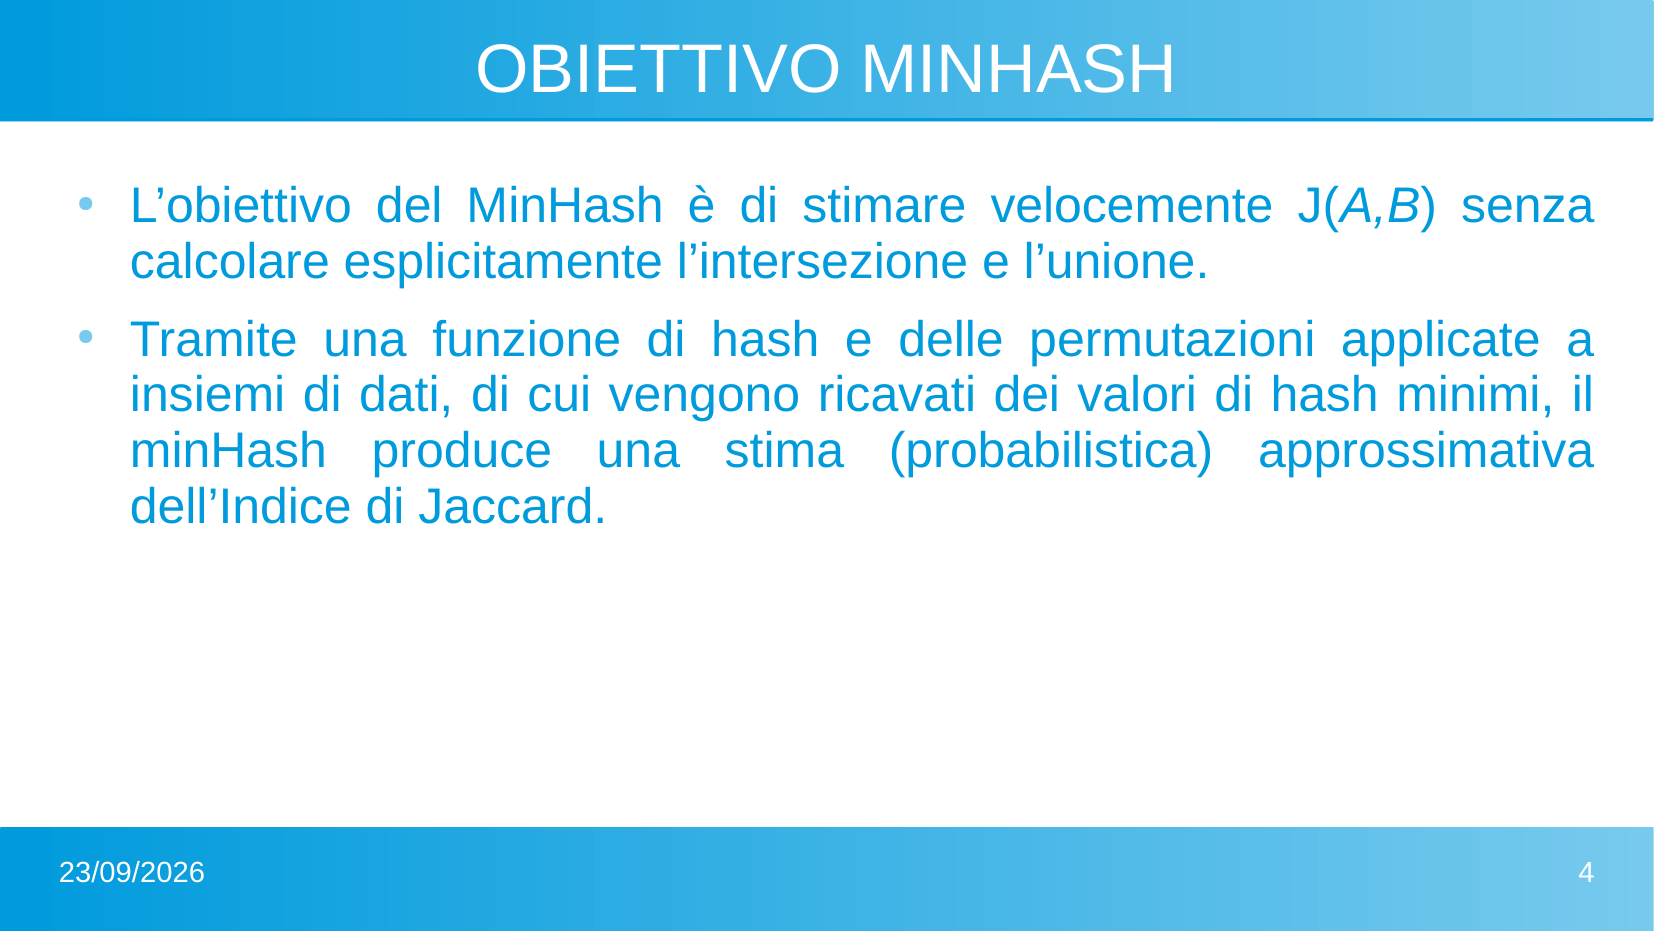

# OBIETTIVO MINHASH
L’obiettivo del MinHash è di stimare velocemente J(A,B) senza calcolare esplicitamente l’intersezione e l’unione.
Tramite una funzione di hash e delle permutazioni applicate a insiemi di dati, di cui vengono ricavati dei valori di hash minimi, il minHash produce una stima (probabilistica) approssimativa dell’Indice di Jaccard.
4